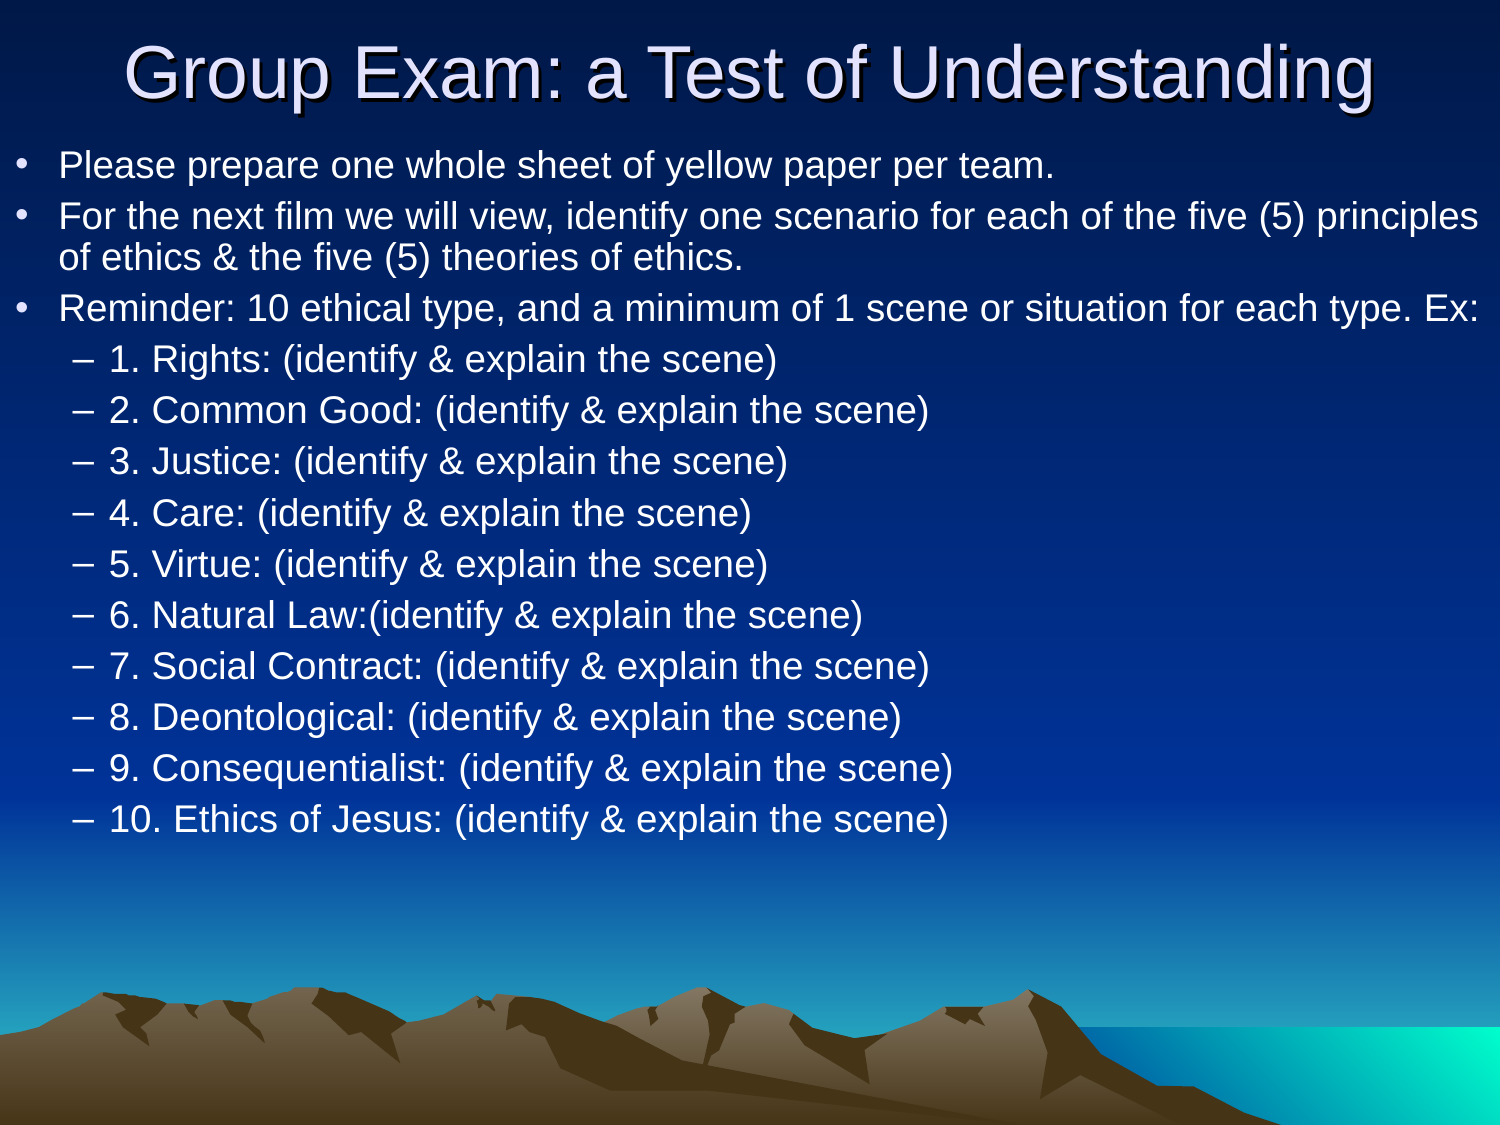

# Group Exam: a Test of Understanding
Please prepare one whole sheet of yellow paper per team.
For the next film we will view, identify one scenario for each of the five (5) principles of ethics & the five (5) theories of ethics.
Reminder: 10 ethical type, and a minimum of 1 scene or situation for each type. Ex:
1. Rights: (identify & explain the scene)
2. Common Good: (identify & explain the scene)
3. Justice: (identify & explain the scene)
4. Care: (identify & explain the scene)
5. Virtue: (identify & explain the scene)
6. Natural Law:(identify & explain the scene)
7. Social Contract: (identify & explain the scene)
8. Deontological: (identify & explain the scene)
9. Consequentialist: (identify & explain the scene)
10. Ethics of Jesus: (identify & explain the scene)